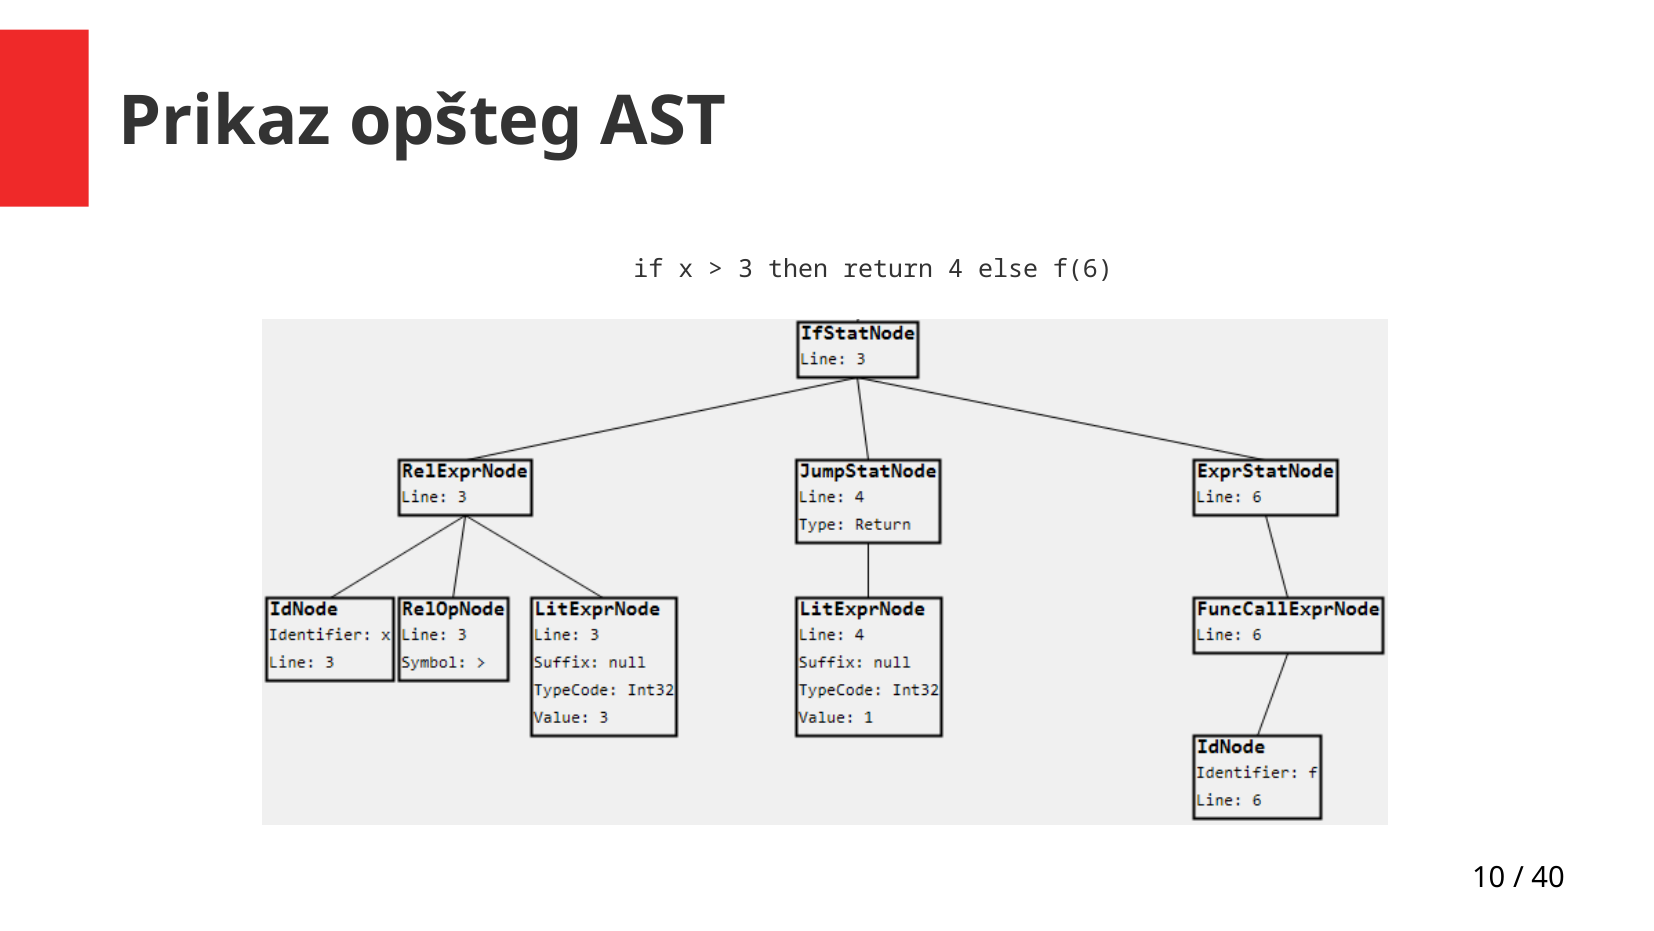

# Prikaz opšteg AST
if x > 3 then return 4 else f(6)
10